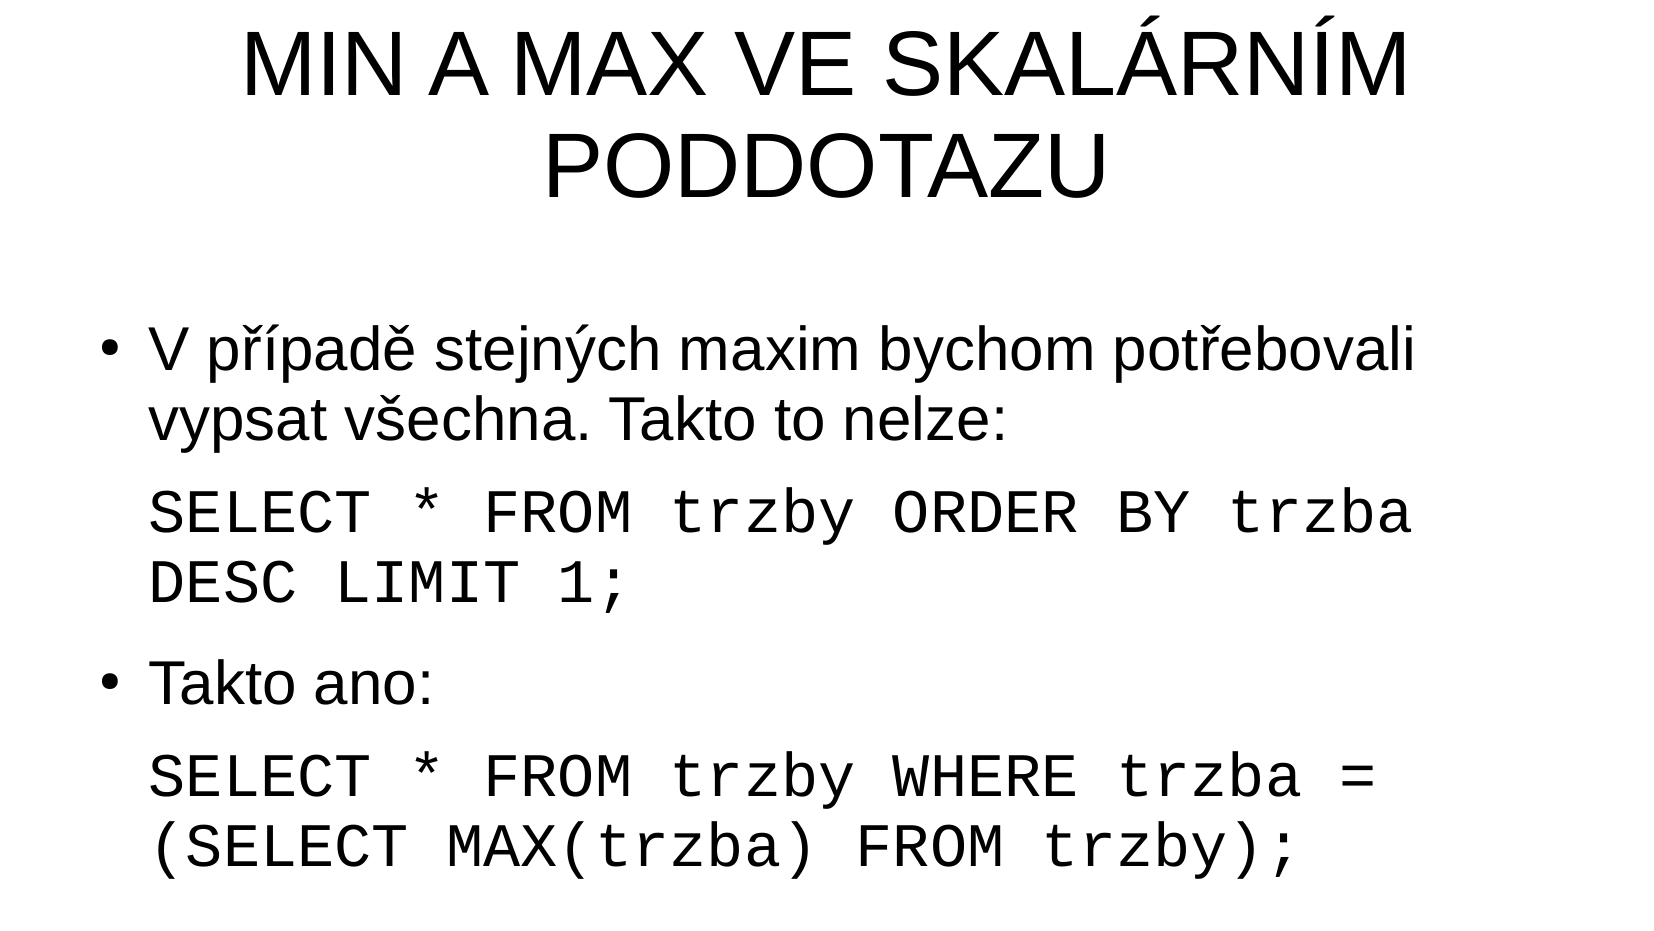

# MIN A MAX VE SKALÁRNÍM PODDOTAZU
V případě stejných maxim bychom potřebovali vypsat všechna. Takto to nelze:
SELECT * FROM trzby ORDER BY trzba DESC LIMIT 1;
Takto ano:
SELECT * FROM trzby WHERE trzba = (SELECT MAX(trzba) FROM trzby);